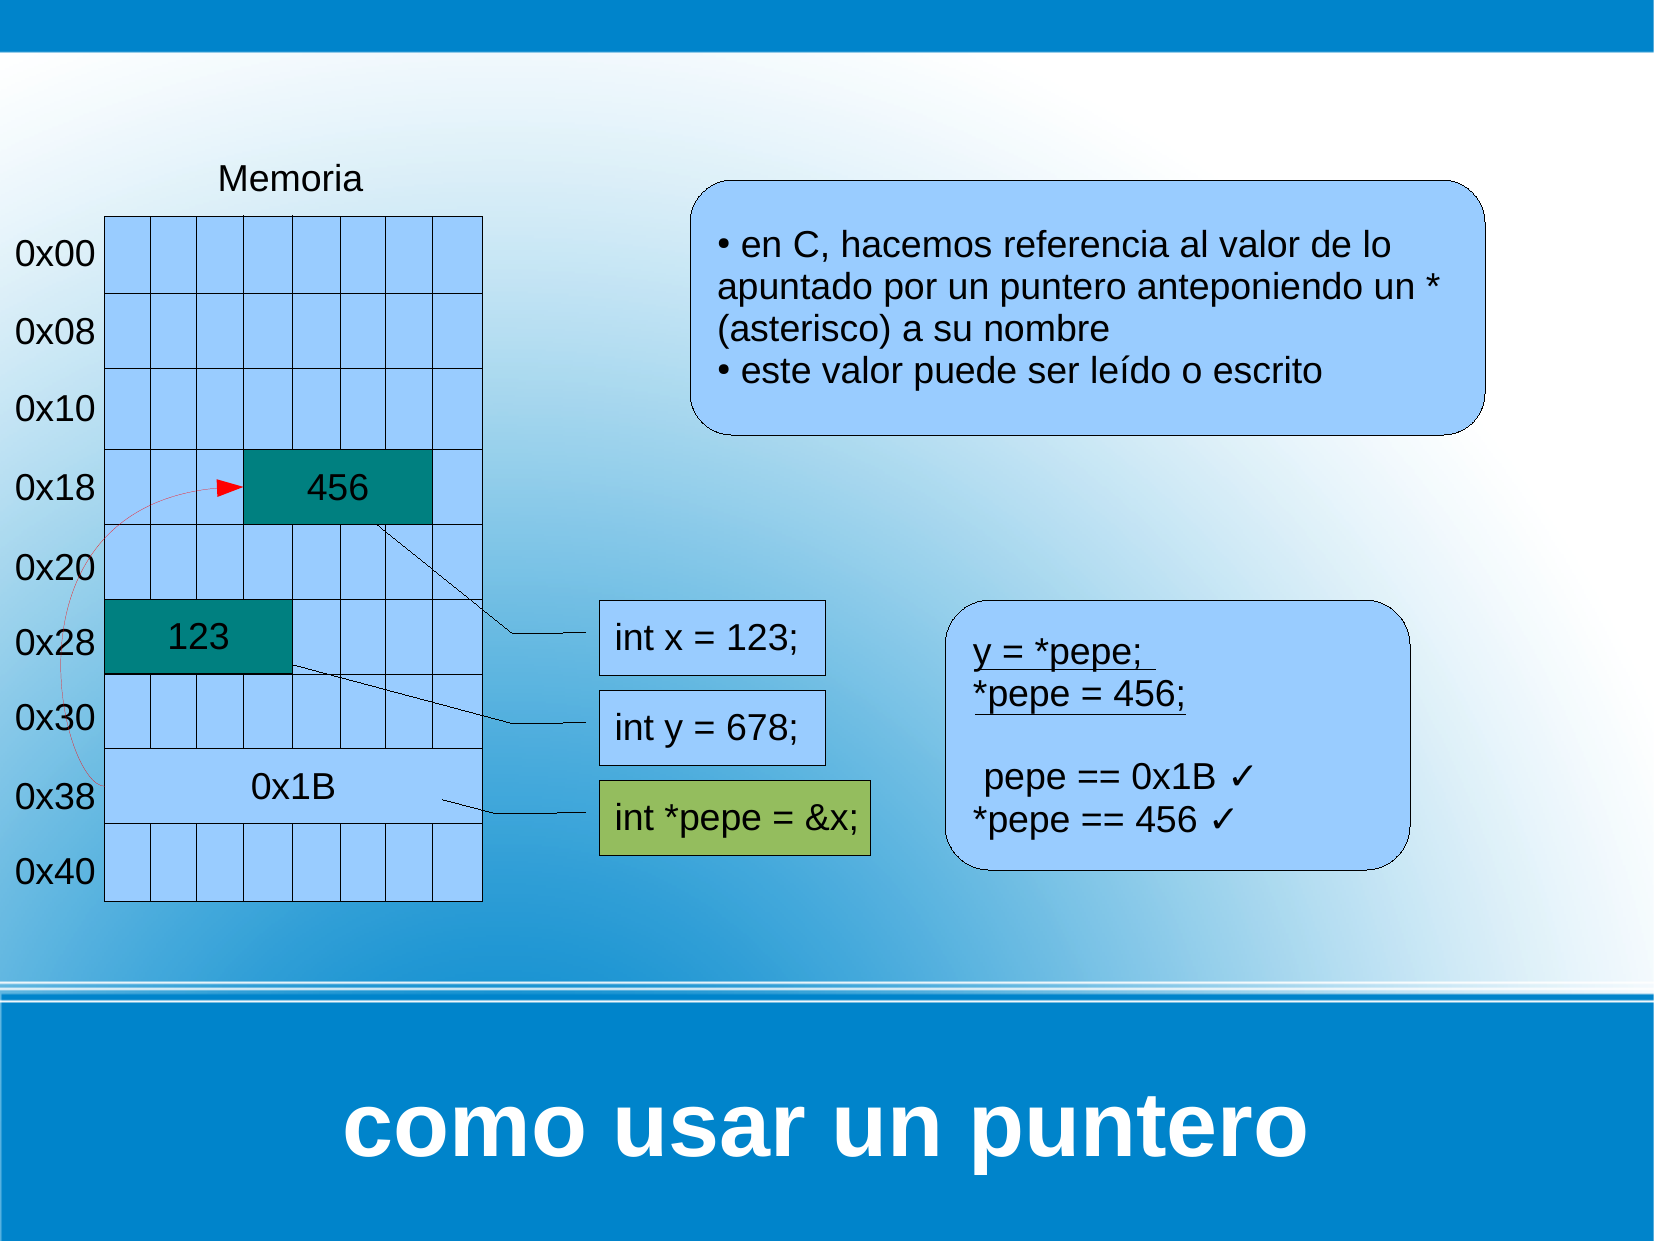

Memoria
 en C, hacemos referencia al valor de lo apuntado por un puntero anteponiendo un * (asterisco) a su nombre
 este valor puede ser leído o escrito
0x00
0x08
0x10
456
123
0x18
0x20
123
678
int x = 123;
y = *pepe;
*pepe = 456;
 pepe == 0x1B ✓
*pepe == 456 ✓
0x28
0x30
int y = 678;
0x1B
0x38
int *pepe = &x;
0x40
# como usar un puntero